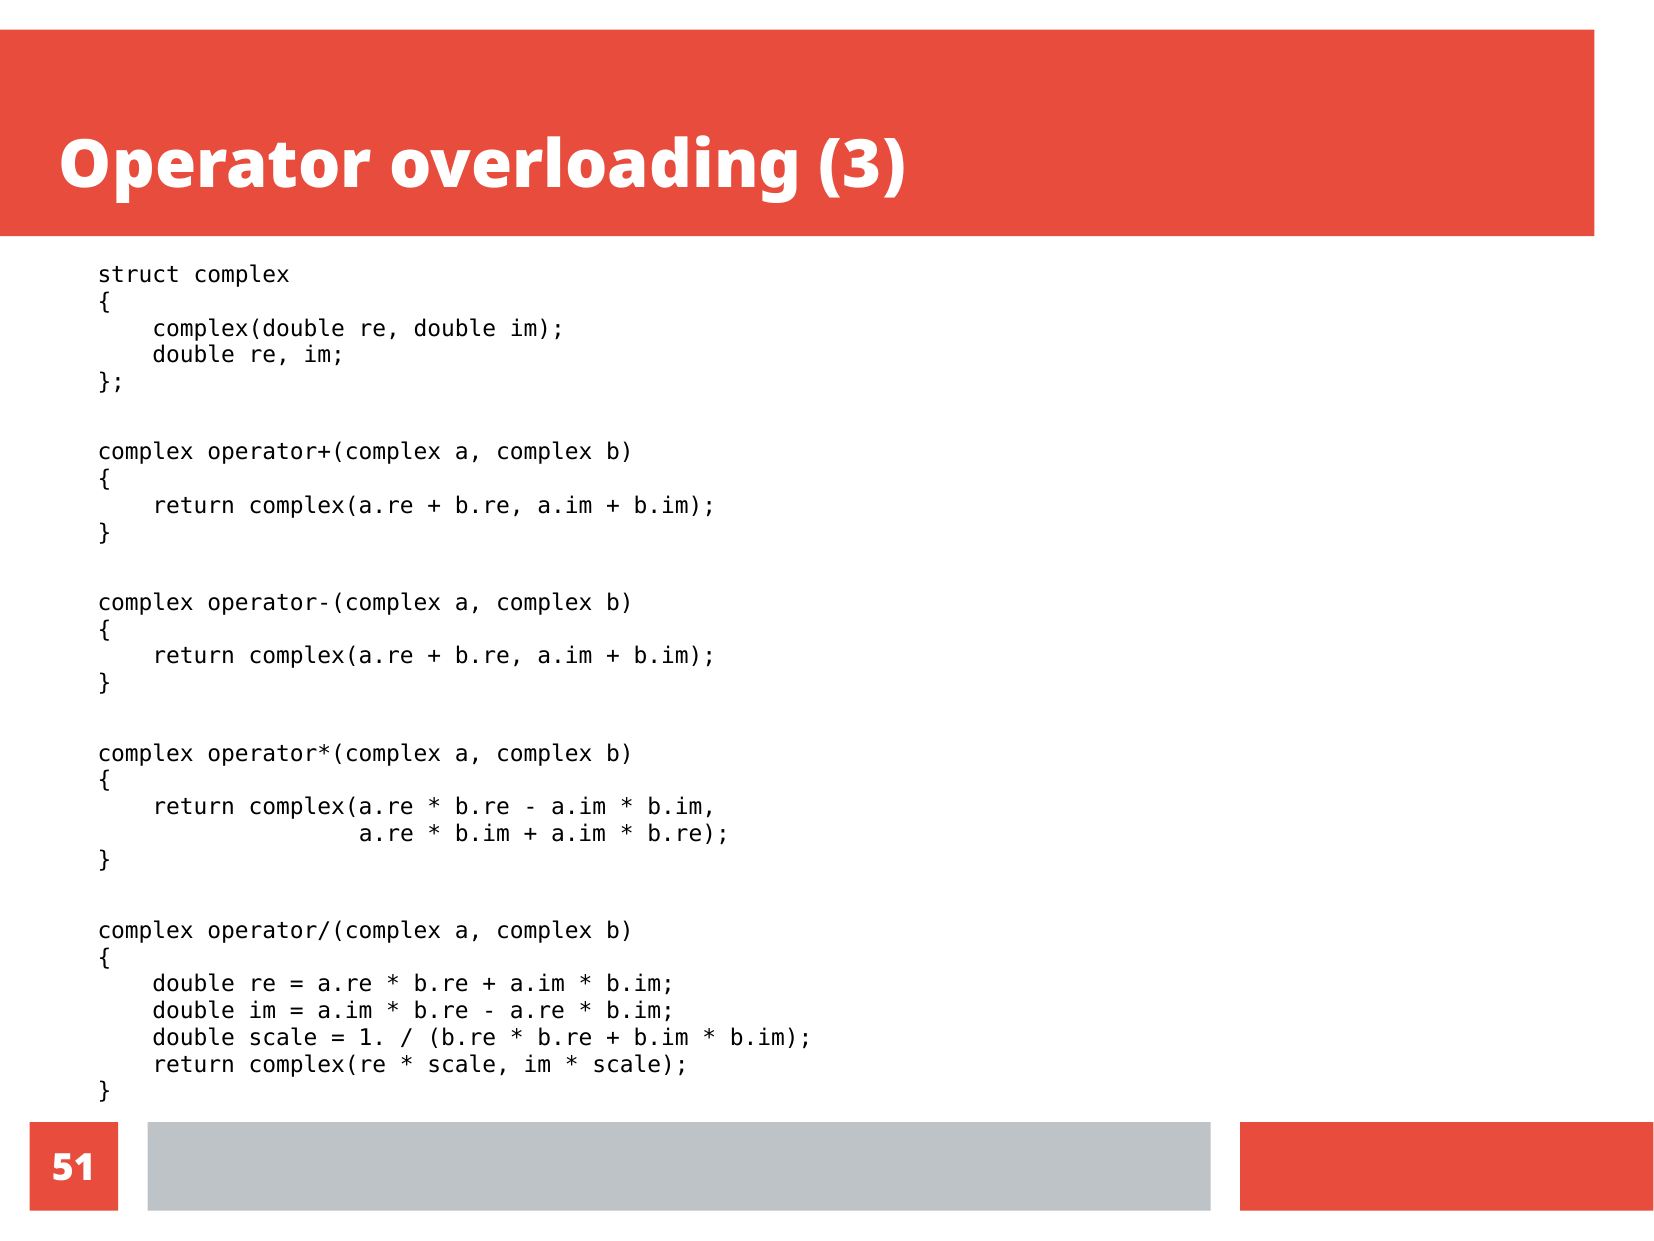

# Operator overloading (3)
struct complex
{
 complex(double re, double im);
 double re, im;
};
complex operator+(complex a, complex b)
{
 return complex(a.re + b.re, a.im + b.im);
}
complex operator-(complex a, complex b)
{
 return complex(a.re + b.re, a.im + b.im);
}
complex operator*(complex a, complex b)
{
 return complex(a.re * b.re - a.im * b.im,
 a.re * b.im + a.im * b.re);
}
complex operator/(complex a, complex b)
{
 double re = a.re * b.re + a.im * b.im;
 double im = a.im * b.re - a.re * b.im;
 double scale = 1. / (b.re * b.re + b.im * b.im);
 return complex(re * scale, im * scale);
}
51